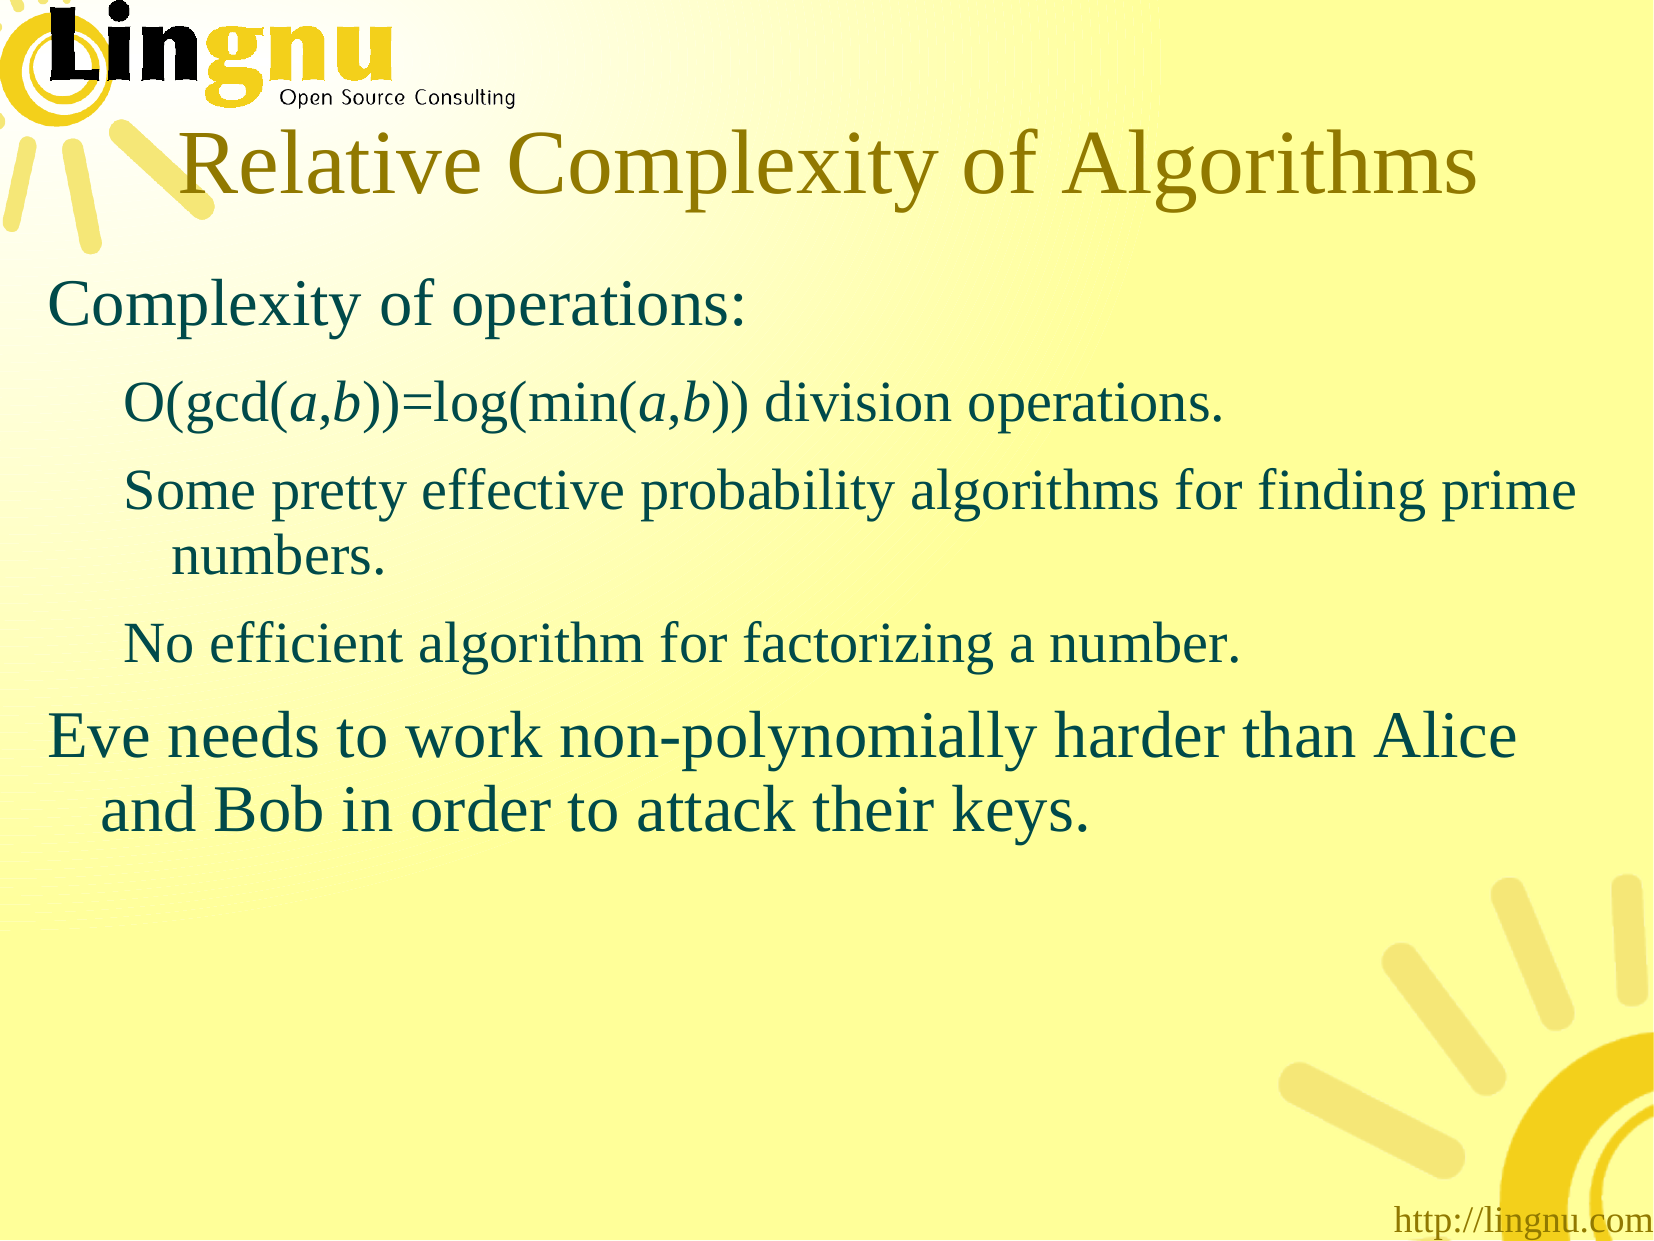

# Relative Complexity of Algorithms
Complexity of operations:
O(gcd(a,b))=log(min(a,b)) division operations.
Some pretty effective probability algorithms for finding prime numbers.
No efficient algorithm for factorizing a number.
Eve needs to work non-polynomially harder than Alice and Bob in order to attack their keys.